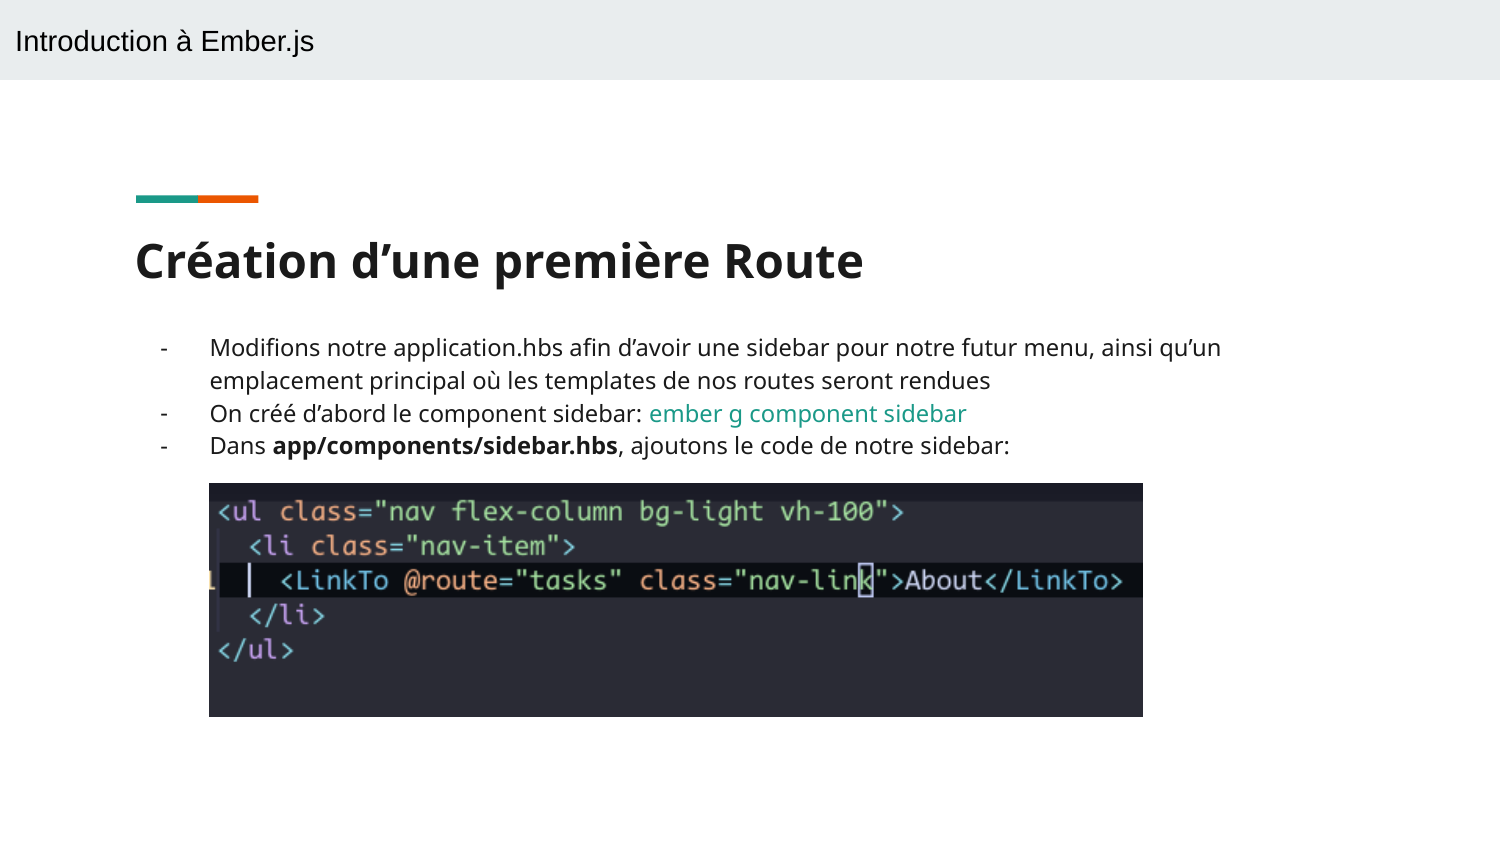

# Création d’une première Route
Modifions notre application.hbs afin d’avoir une sidebar pour notre futur menu, ainsi qu’un emplacement principal où les templates de nos routes seront rendues
On créé d’abord le component sidebar: ember g component sidebar
Dans app/components/sidebar.hbs, ajoutons le code de notre sidebar: